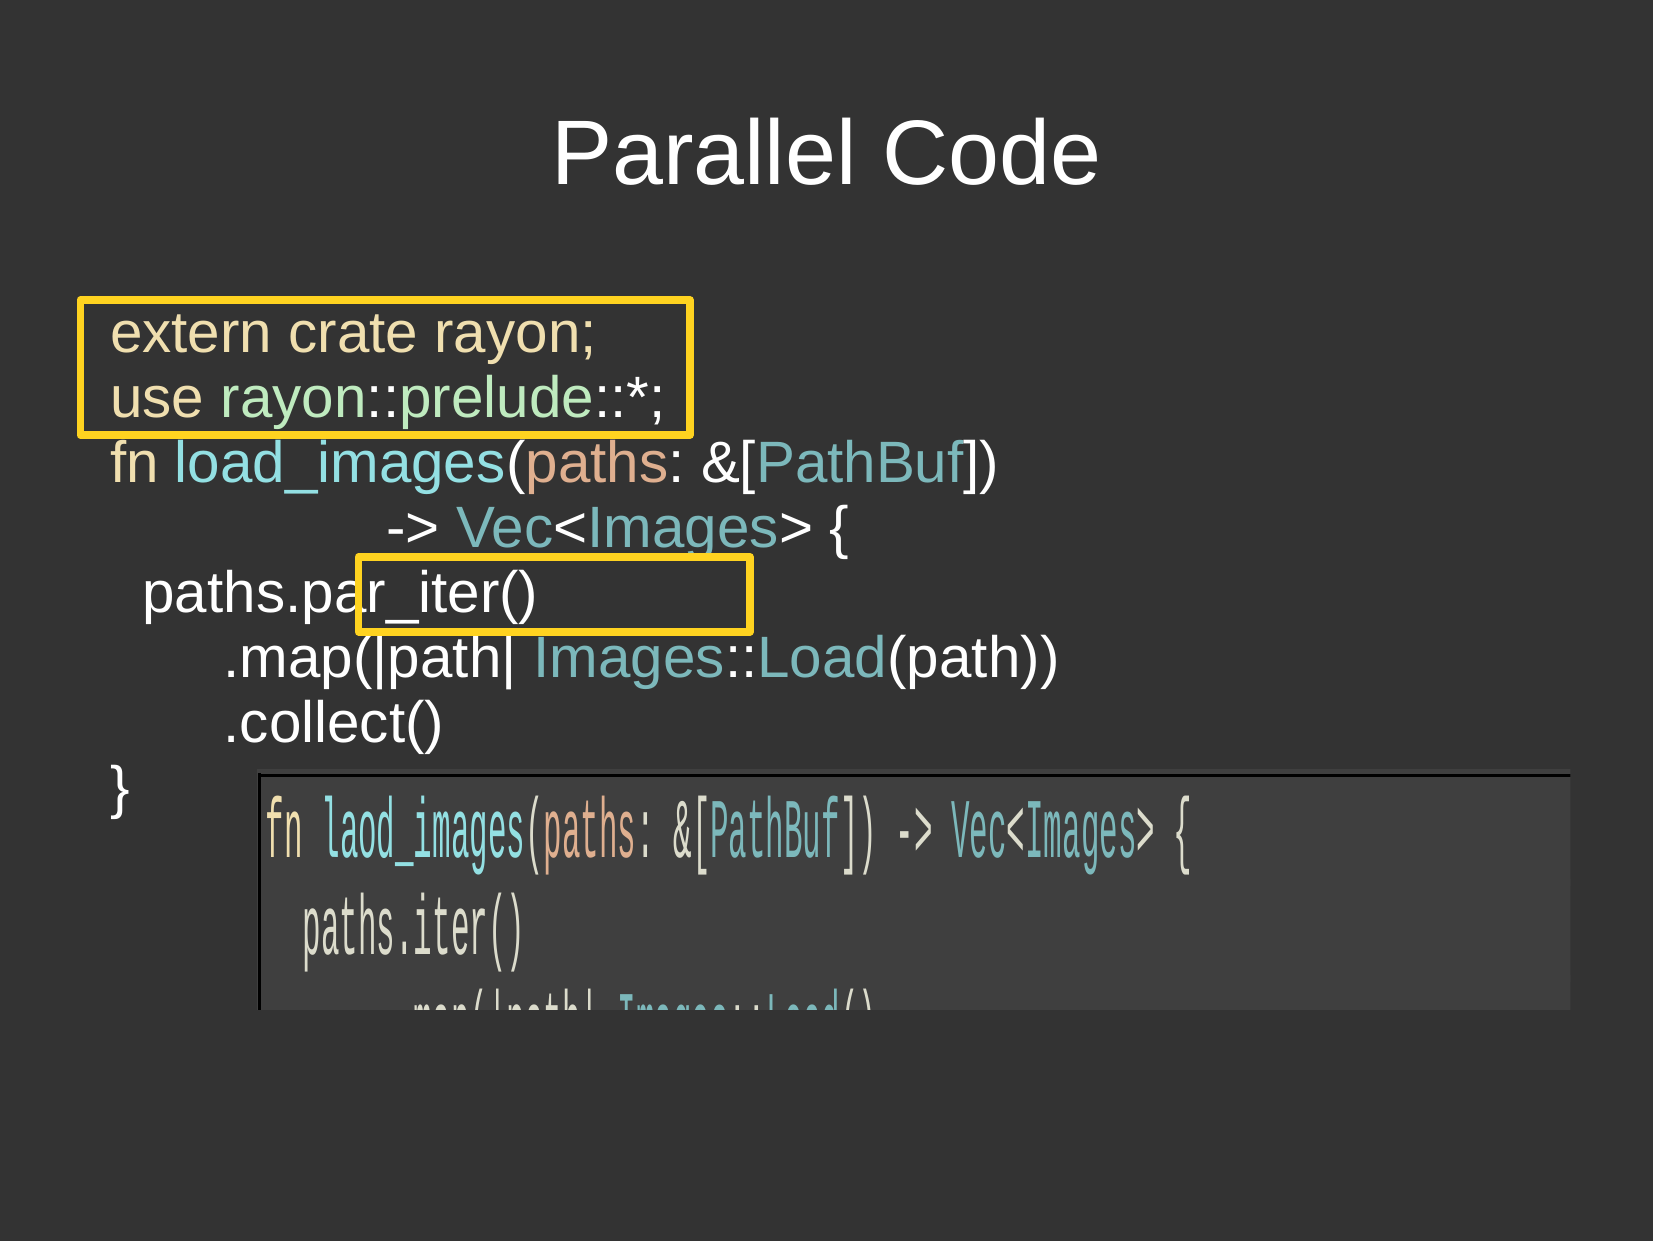

# Parallel Code
extern crate rayon;
use rayon::prelude::*;
fn load_images(paths: &[PathBuf])
 -> Vec<Images> {
 paths.par_iter()
 .map(|path| Images::Load(path))
 .collect()
}